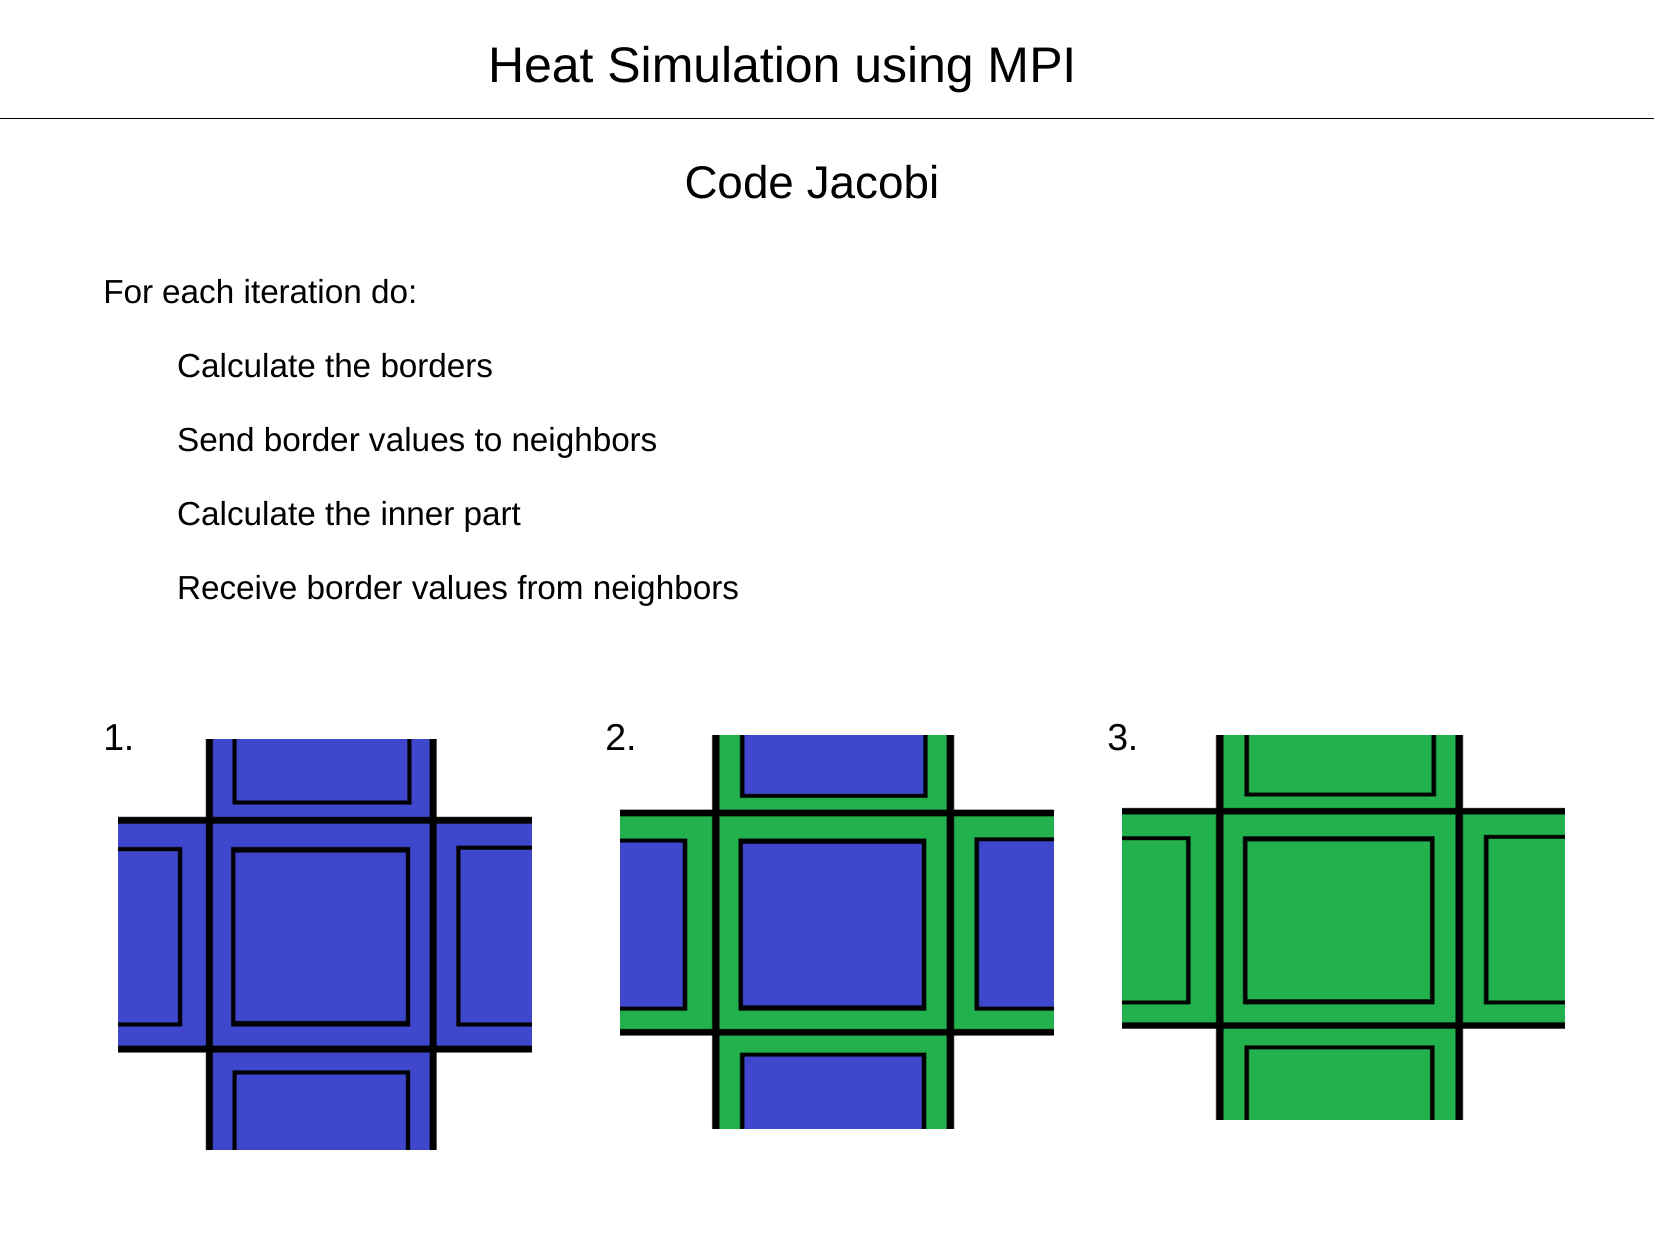

Heat Simulation using MPI
Code Jacobi
For each iteration do:
	Calculate the borders
	Send border values to neighbors
	Calculate the inner part
	Receive border values from neighbors
1.
2.
3.